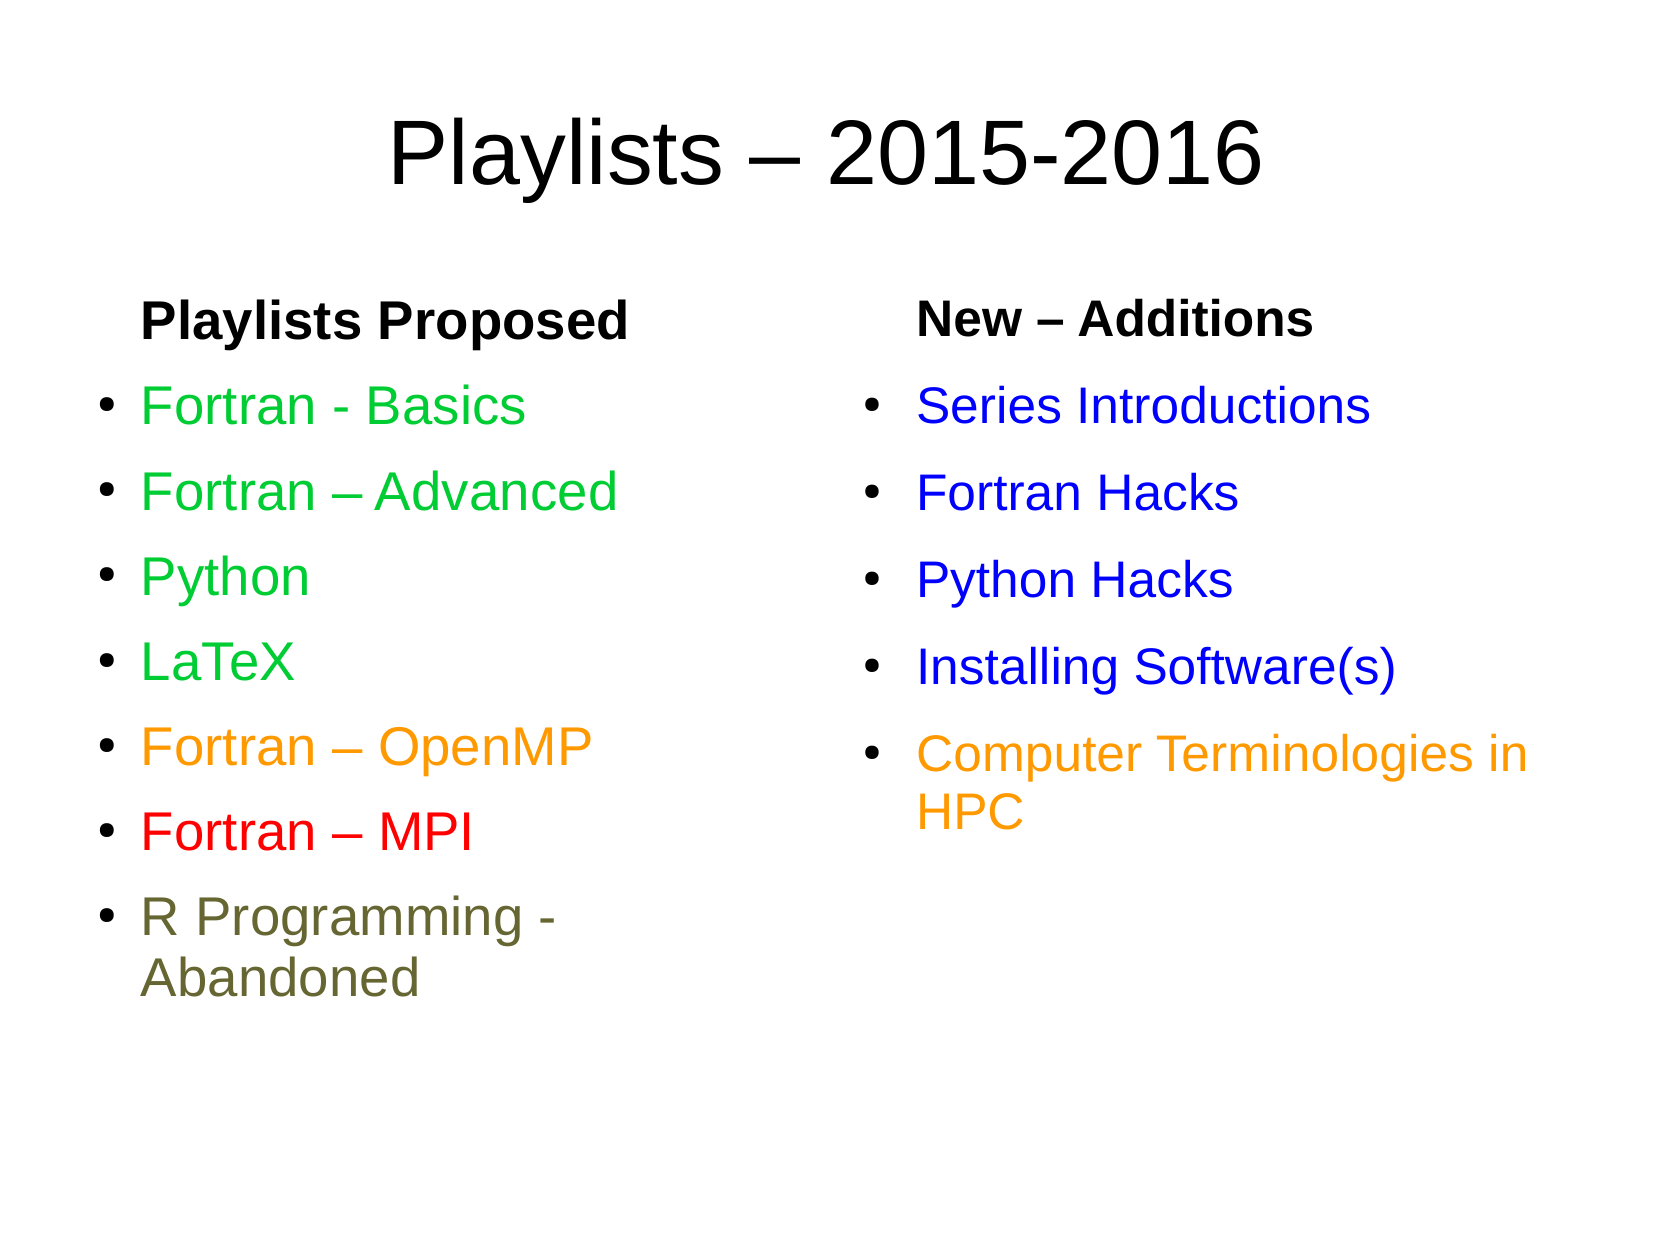

# Playlists – 2015-2016
Playlists Proposed
Fortran - Basics
Fortran – Advanced
Python
LaTeX
Fortran – OpenMP
Fortran – MPI
R Programming - Abandoned
New – Additions
Series Introductions
Fortran Hacks
Python Hacks
Installing Software(s)
Computer Terminologies in HPC